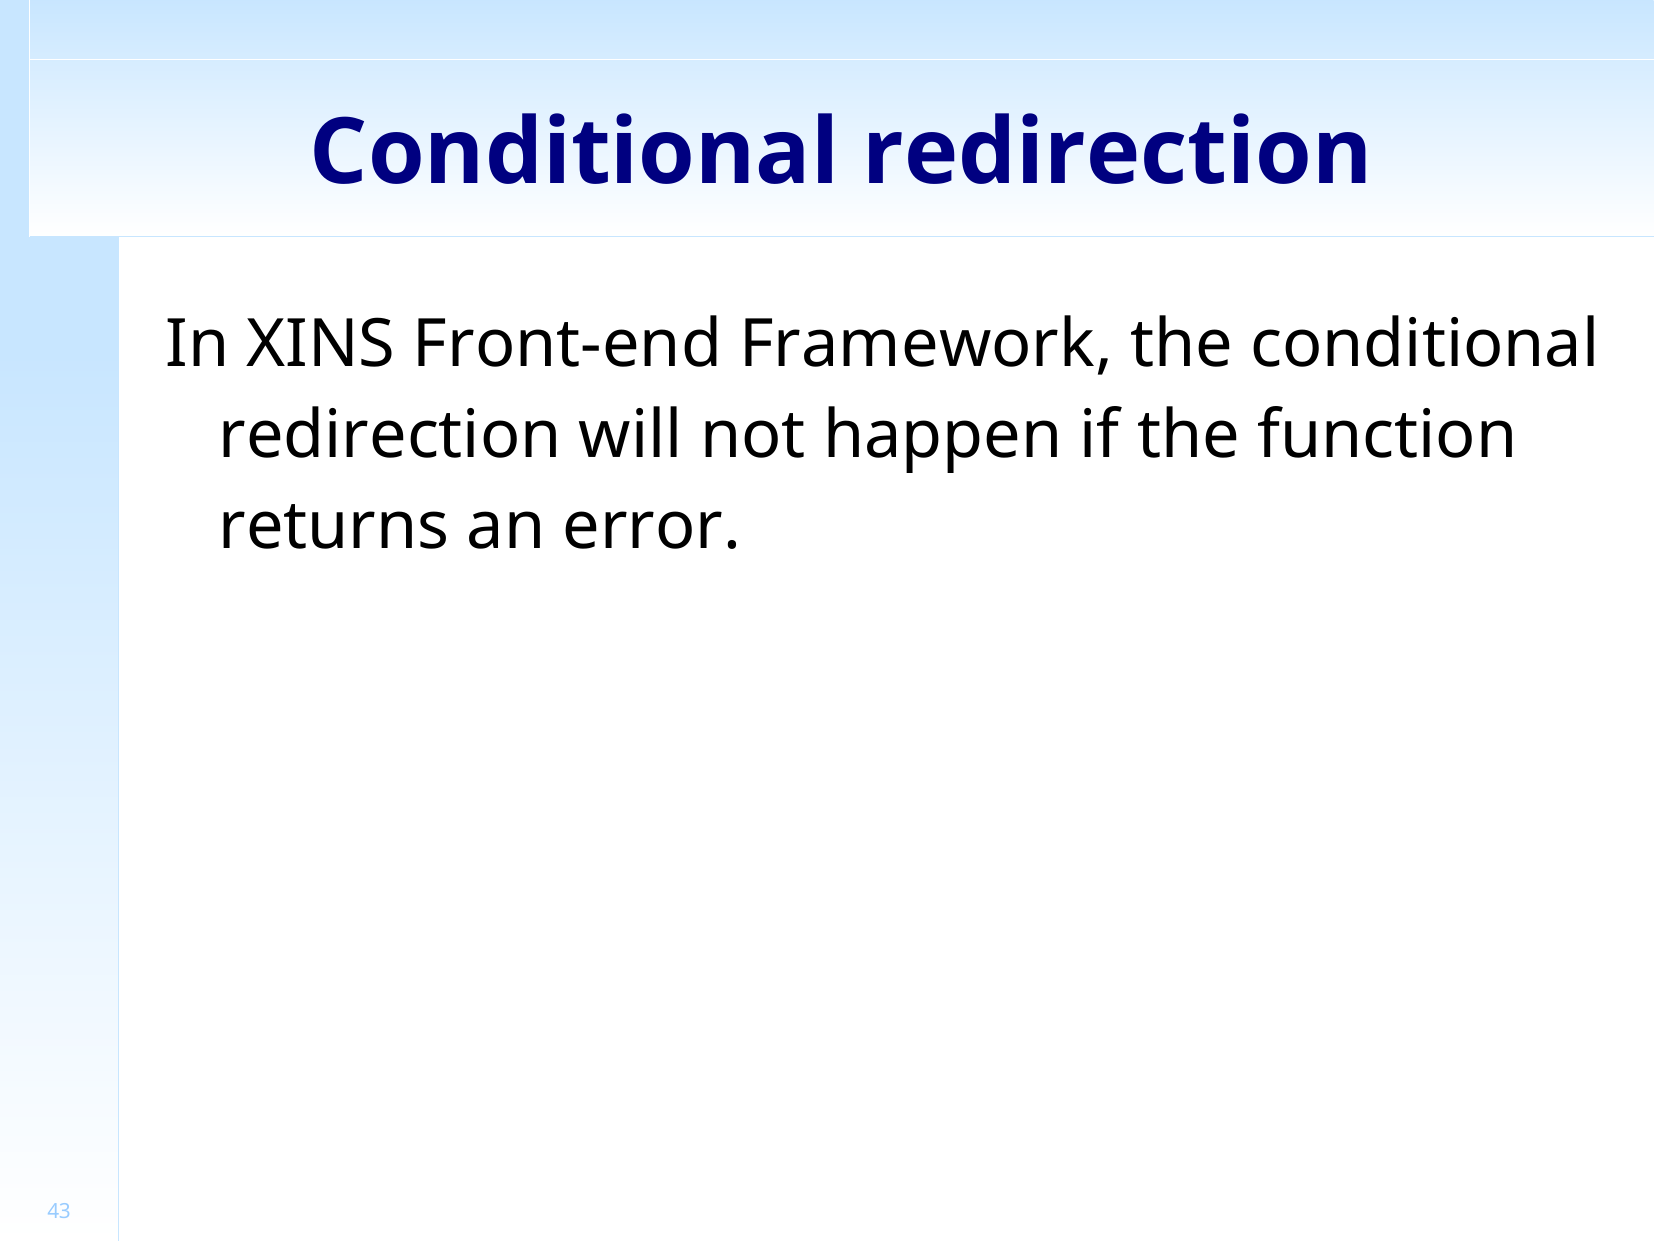

# Conditional redirection
In XINS Front-end Framework, the conditional redirection will not happen if the function returns an error.